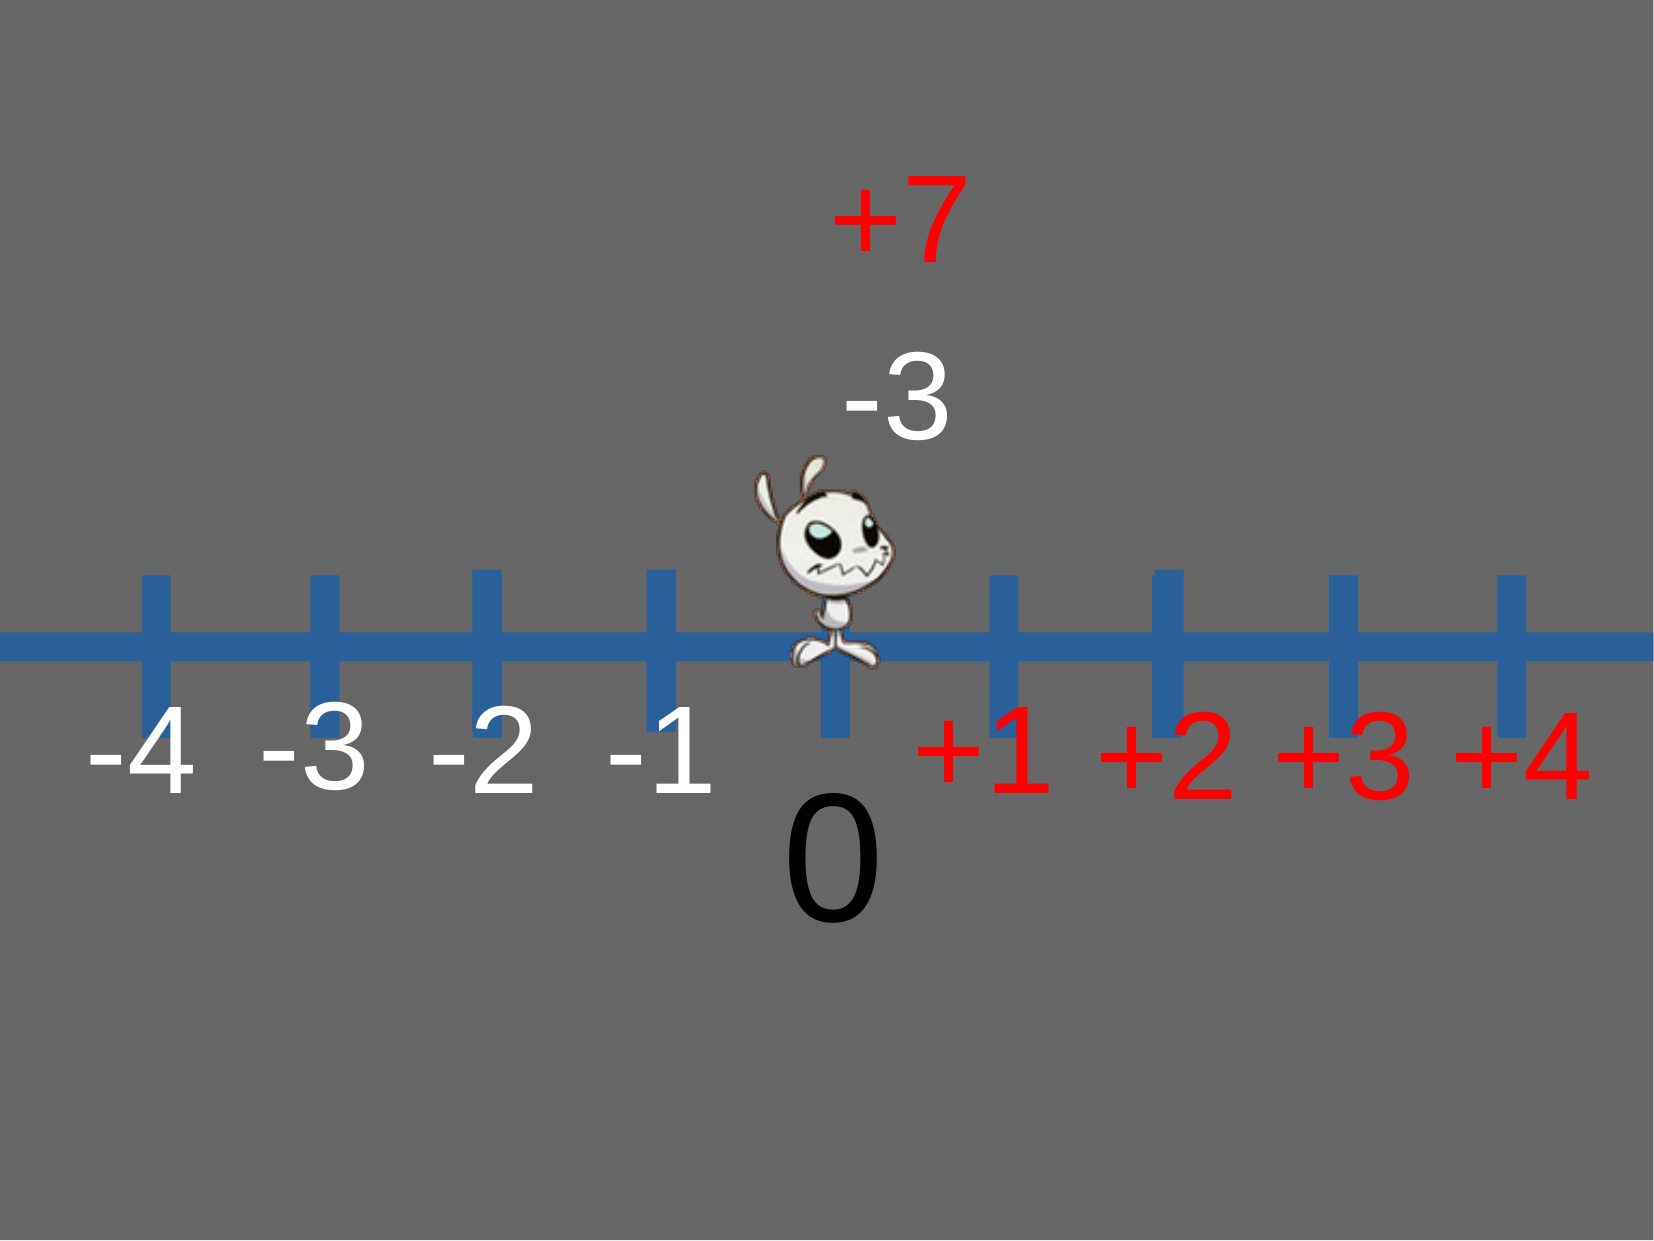

+7
-3
-3
-4
-2
-1
+1
+2
+3
+4
# 0